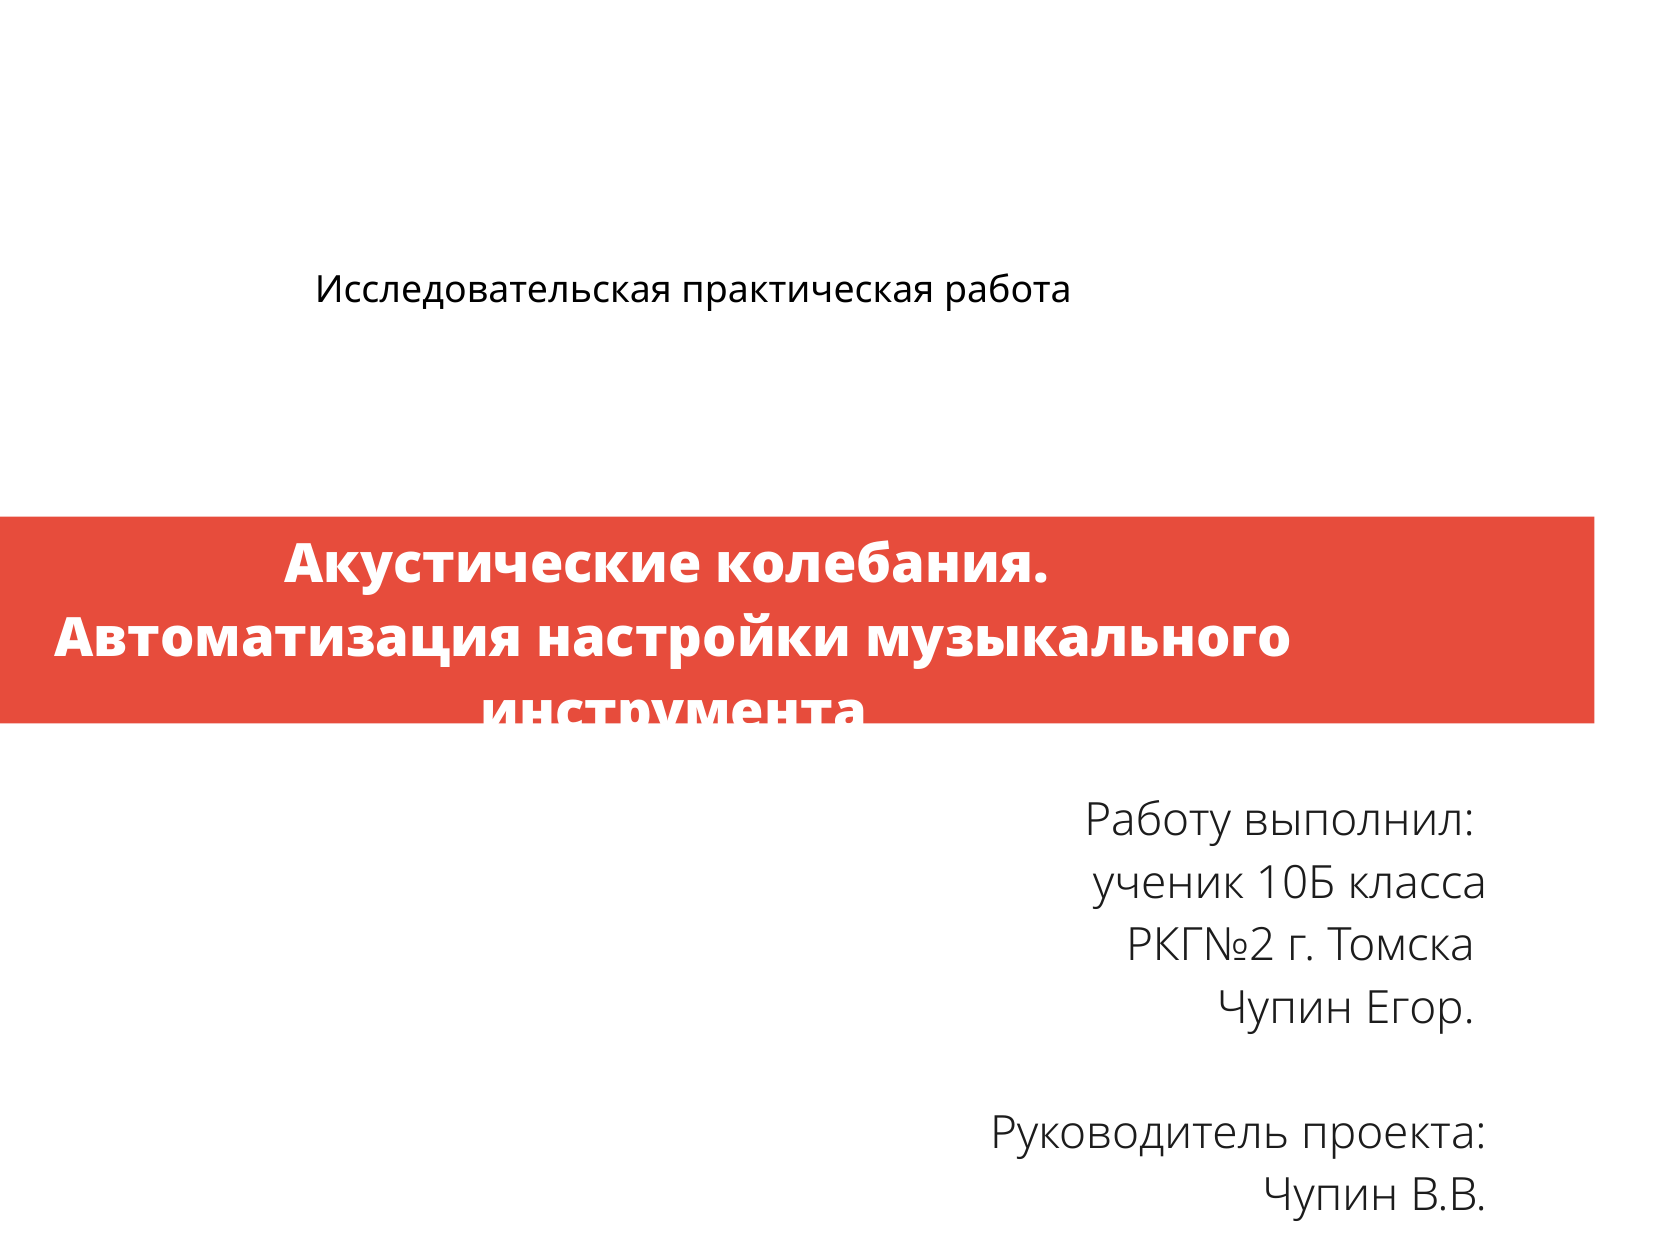

Исследовательская практическая работа
# Акустические колебания. Автоматизация настройки музыкального инструмента
Работу выполнил:
ученик 10Б класса
РКГ№2 г. Томска
Чупин Егор.
Руководитель проекта:
Чупин В.В.